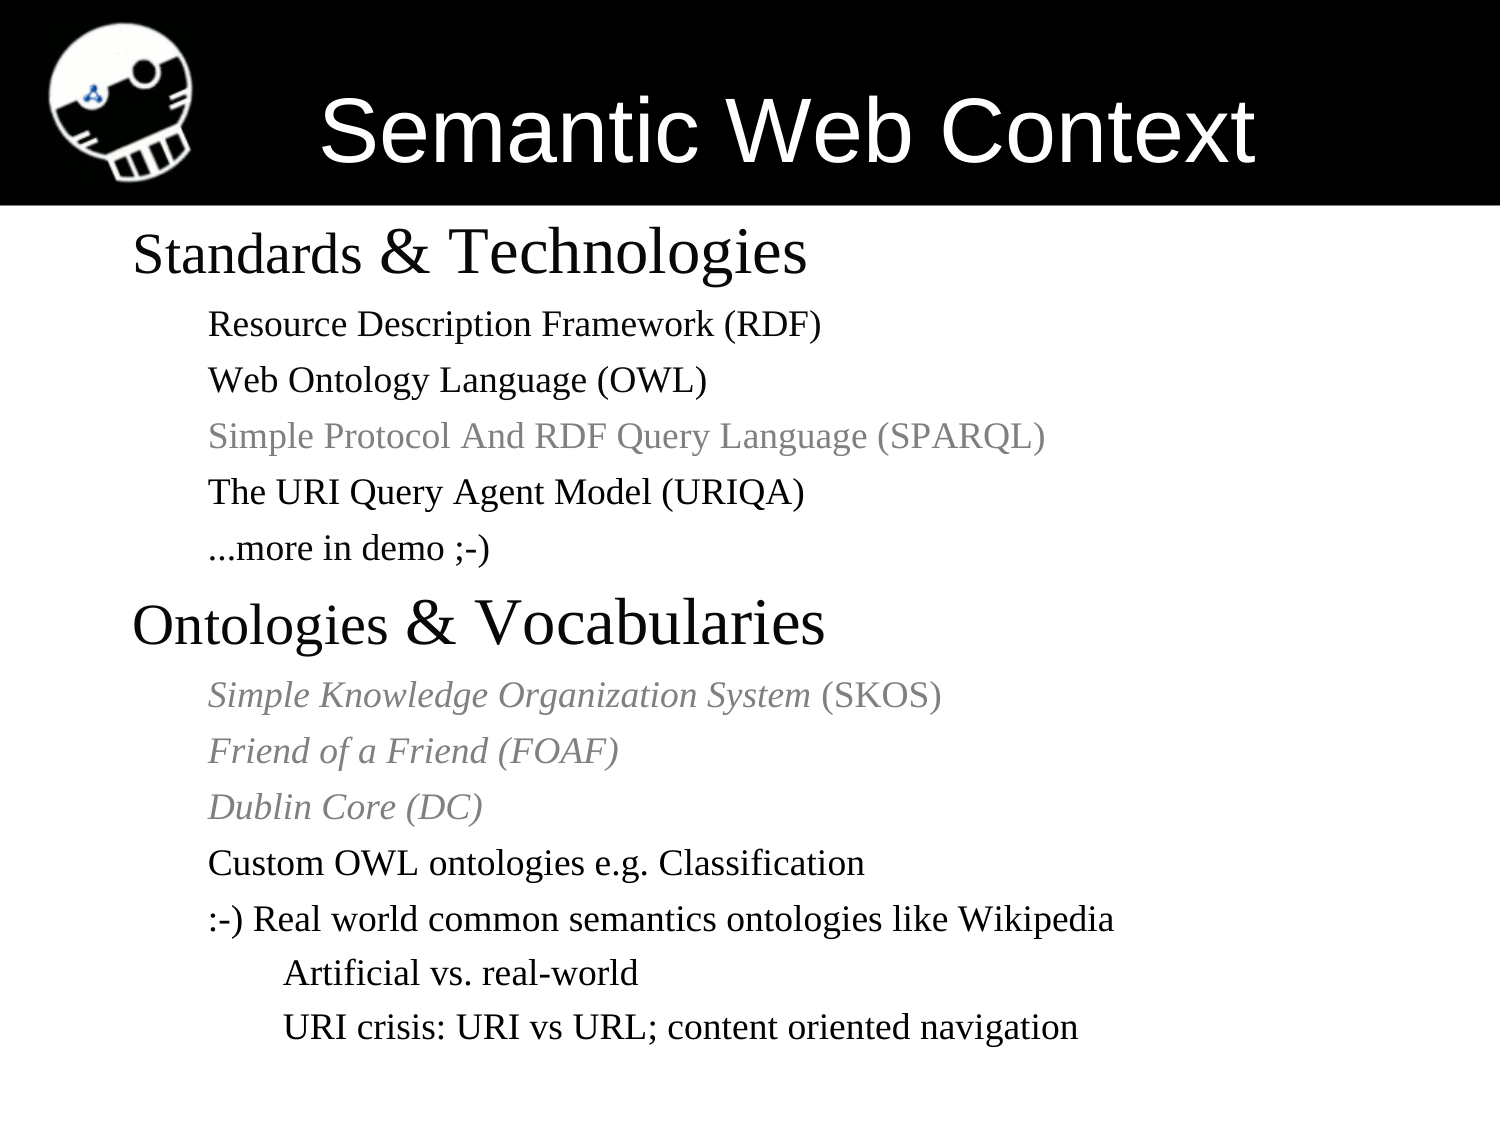

# Semantic Web Context
Standards & Technologies
Resource Description Framework (RDF)
Web Ontology Language (OWL)
Simple Protocol And RDF Query Language (SPARQL)
The URI Query Agent Model (URIQA)
...more in demo ;-)
Ontologies & Vocabularies
Simple Knowledge Organization System (SKOS)
Friend of a Friend (FOAF)
Dublin Core (DC)
Custom OWL ontologies e.g. Classification
:-) Real world common semantics ontologies like Wikipedia
Artificial vs. real-world
URI crisis: URI vs URL; content oriented navigation
18